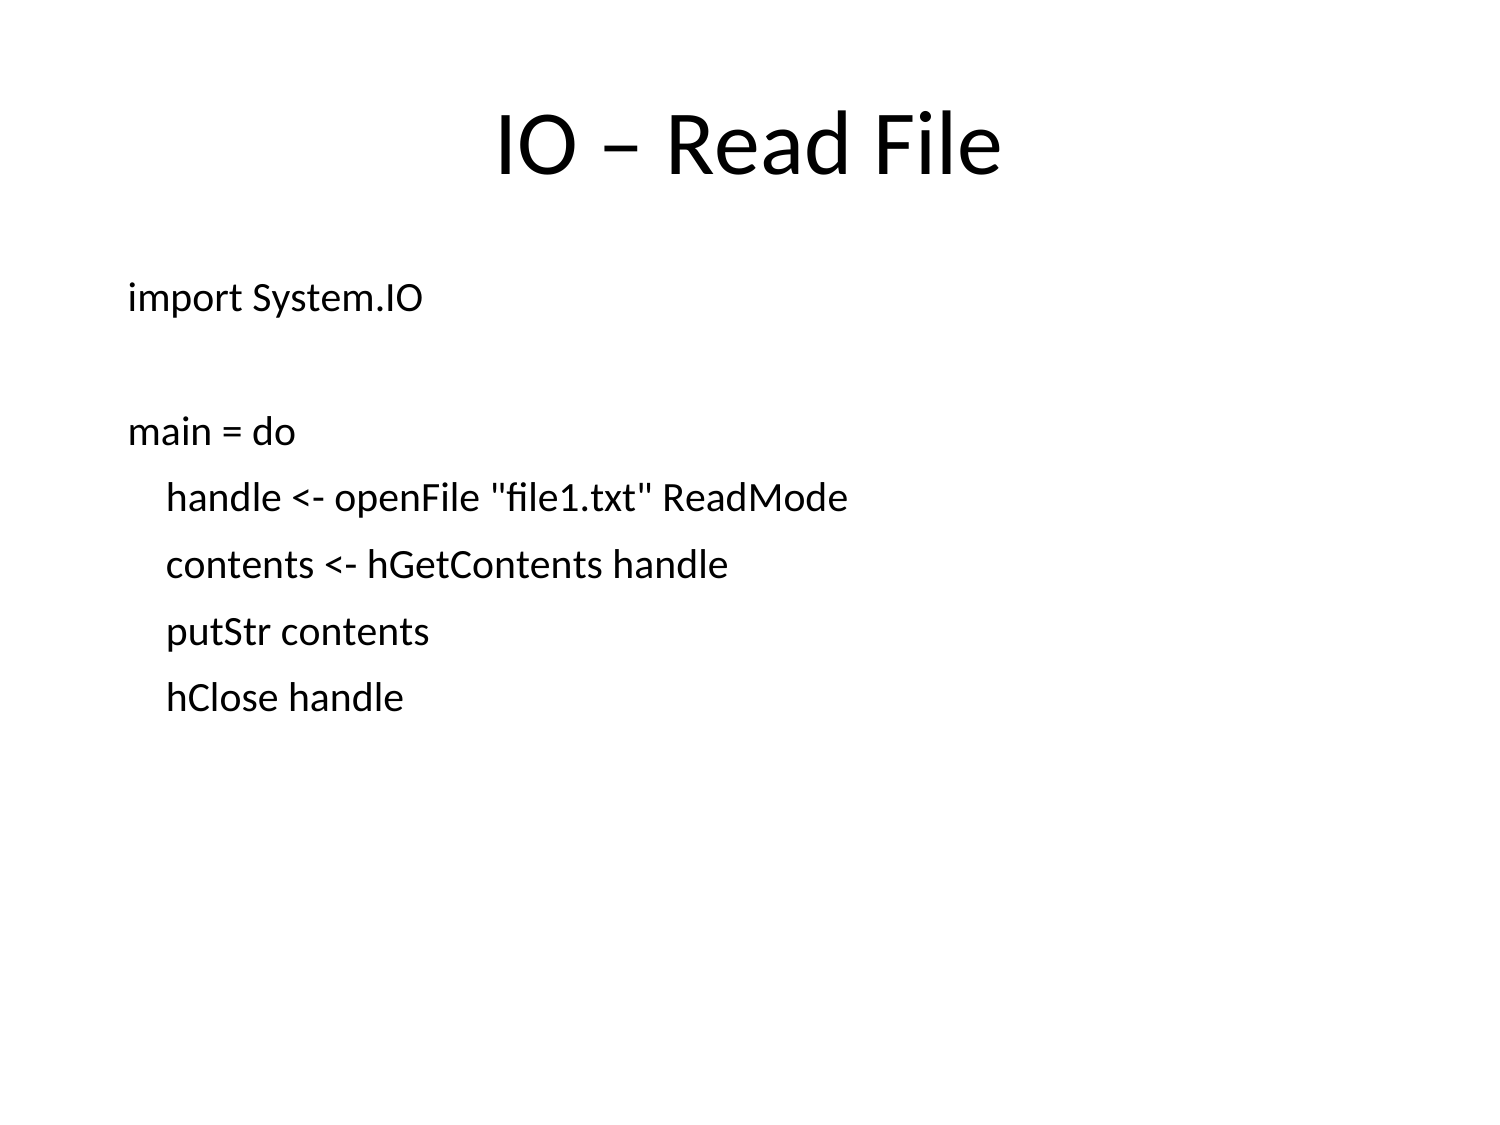

# IO – Read File
 import System.IO
 main = do
 handle <- openFile "file1.txt" ReadMode
 contents <- hGetContents handle
 putStr contents
 hClose handle